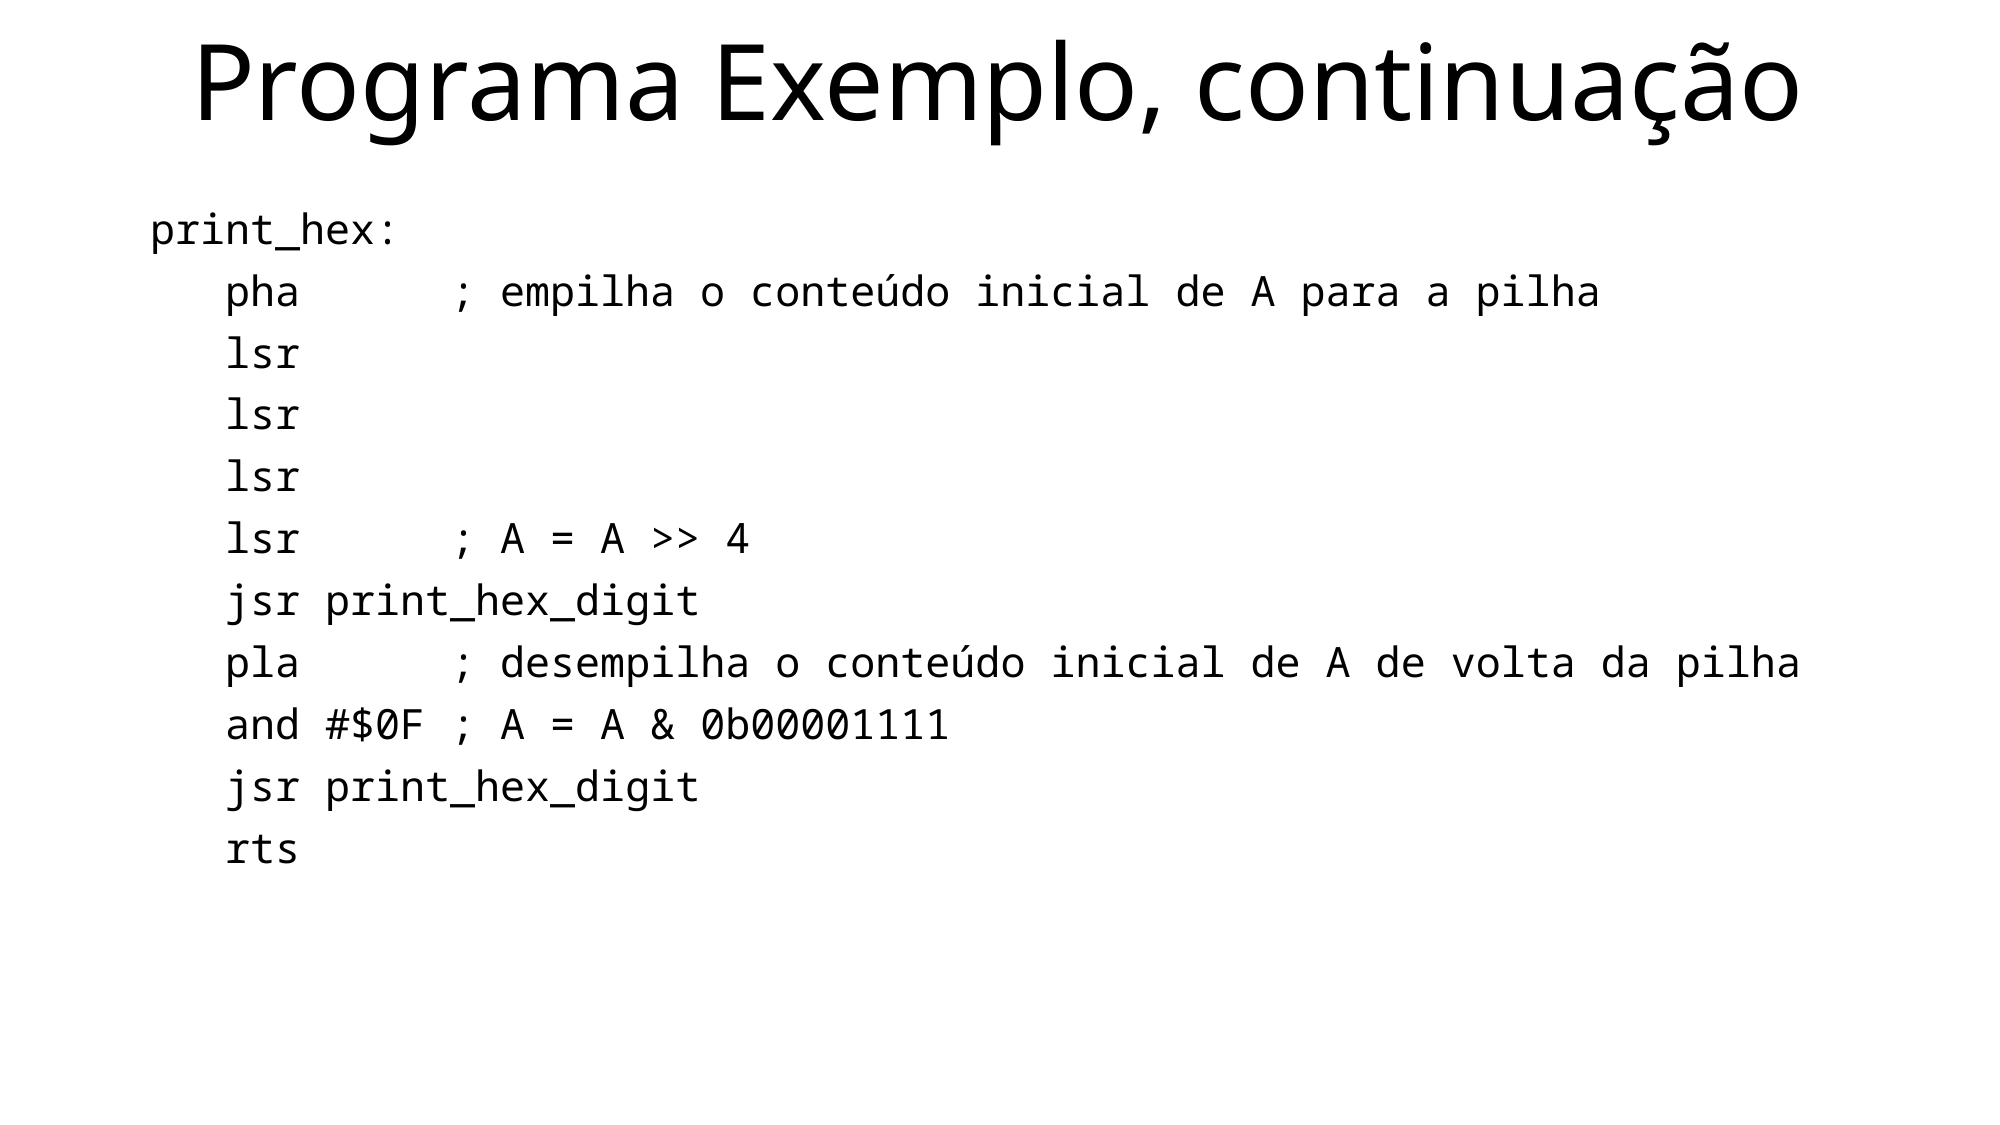

Programa Exemplo, continuação
# print_hex:
 pha	 ; empilha o conteúdo inicial de A para a pilha
 lsr
 lsr
 lsr
 lsr ; A = A >> 4
 jsr print_hex_digit
 pla ; desempilha o conteúdo inicial de A de volta da pilha
 and #$0F ; A = A & 0b00001111
 jsr print_hex_digit
 rts